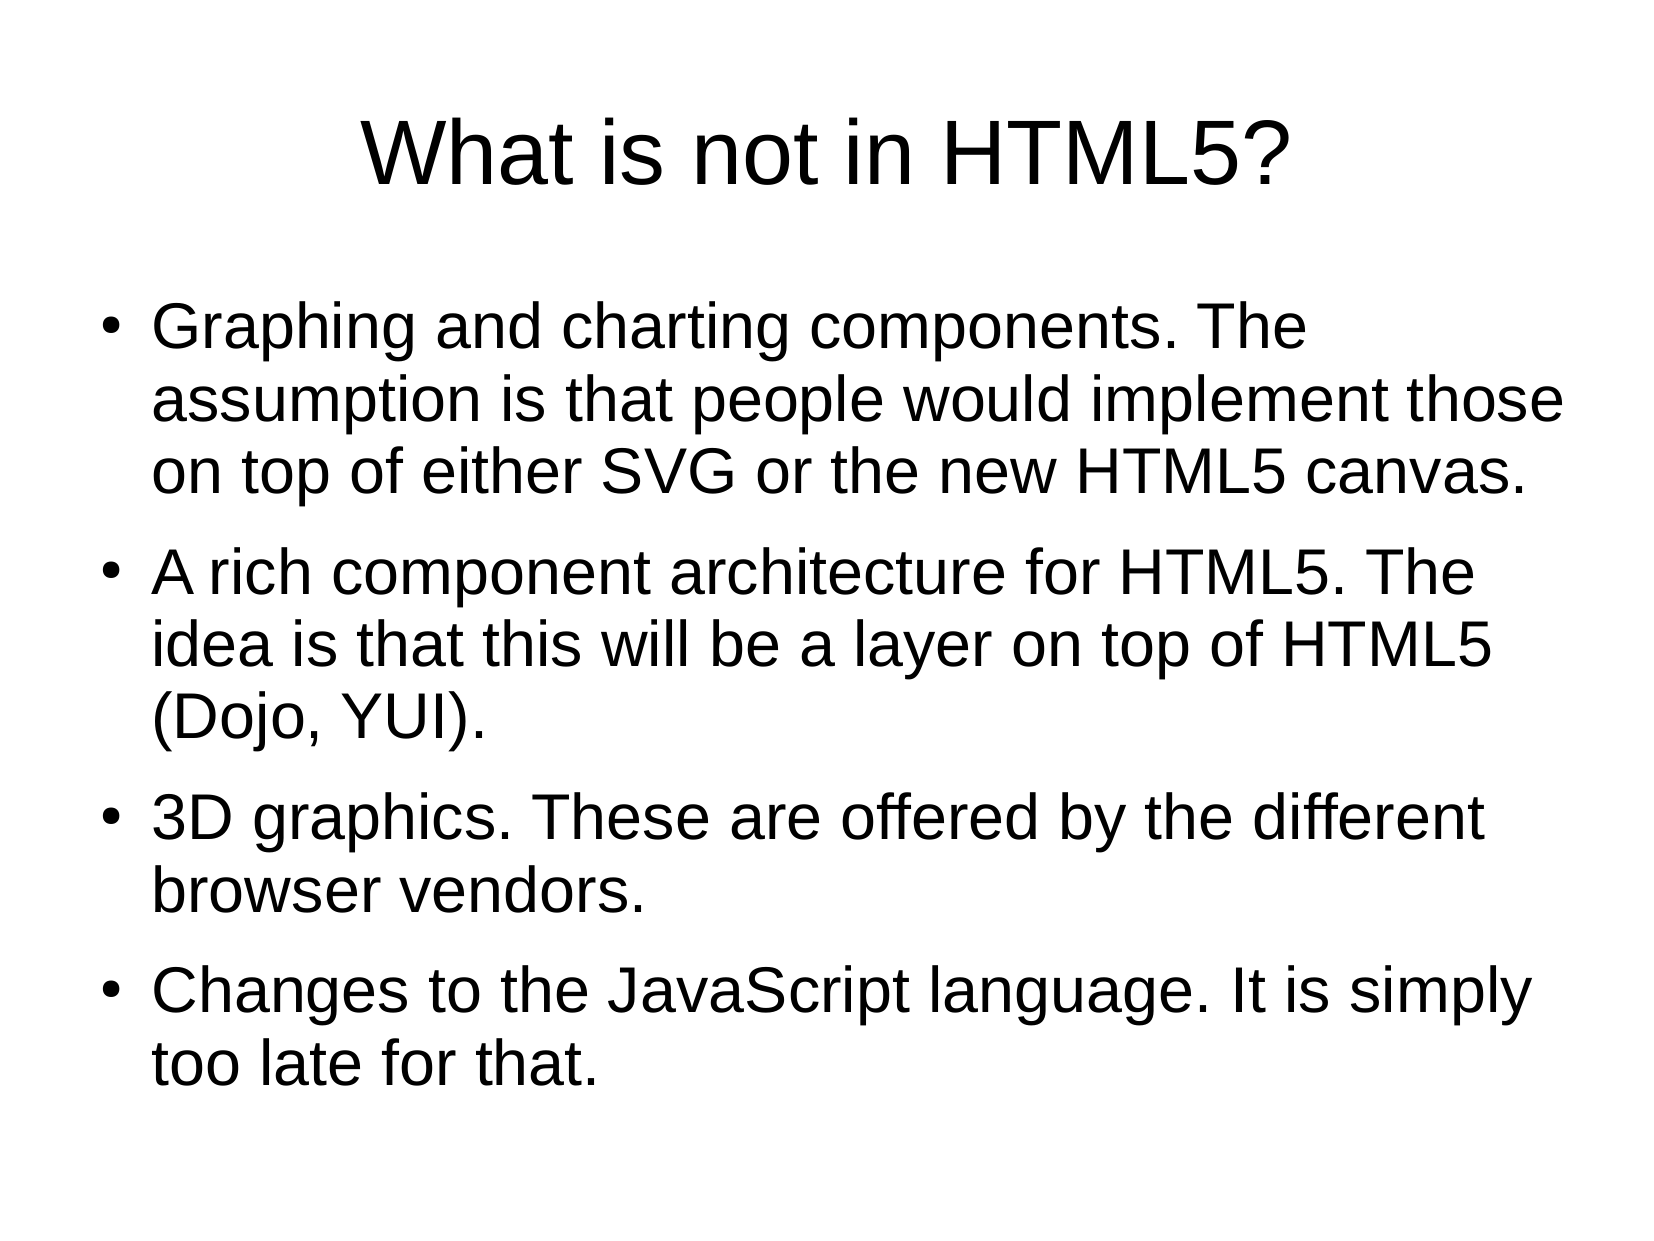

# What is not in HTML5?
Graphing and charting components. The assumption is that people would implement those on top of either SVG or the new HTML5 canvas.
A rich component architecture for HTML5. The idea is that this will be a layer on top of HTML5 (Dojo, YUI).
3D graphics. These are offered by the different browser vendors.
Changes to the JavaScript language. It is simply too late for that.